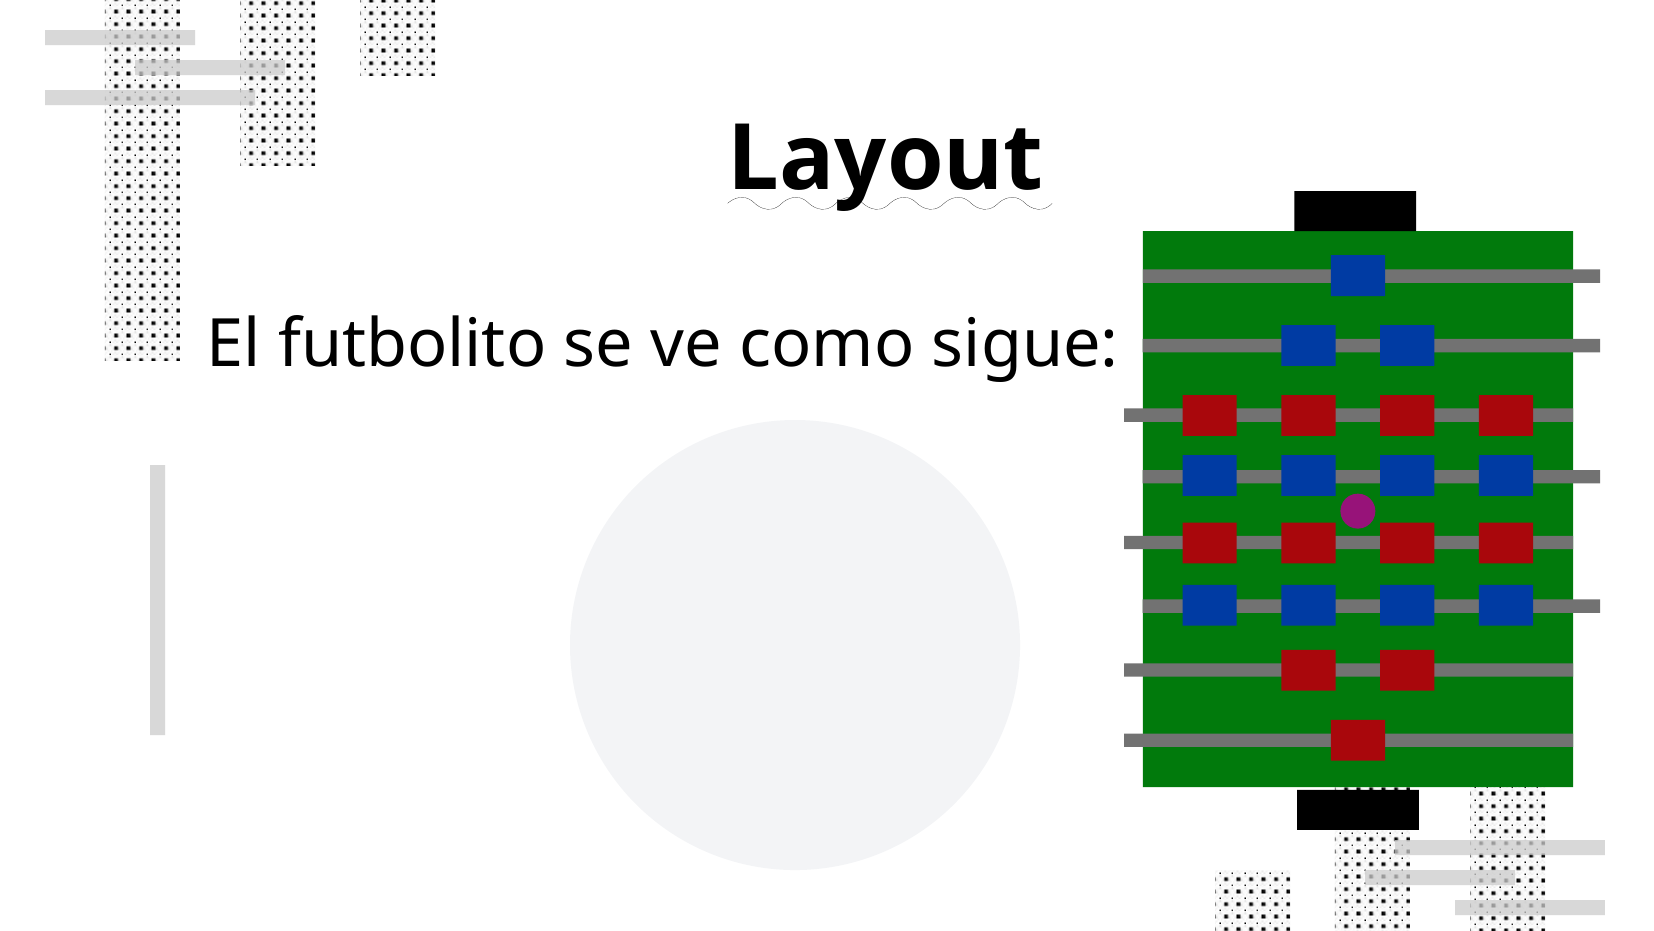

# Layout
El futbolito se ve como sigue: